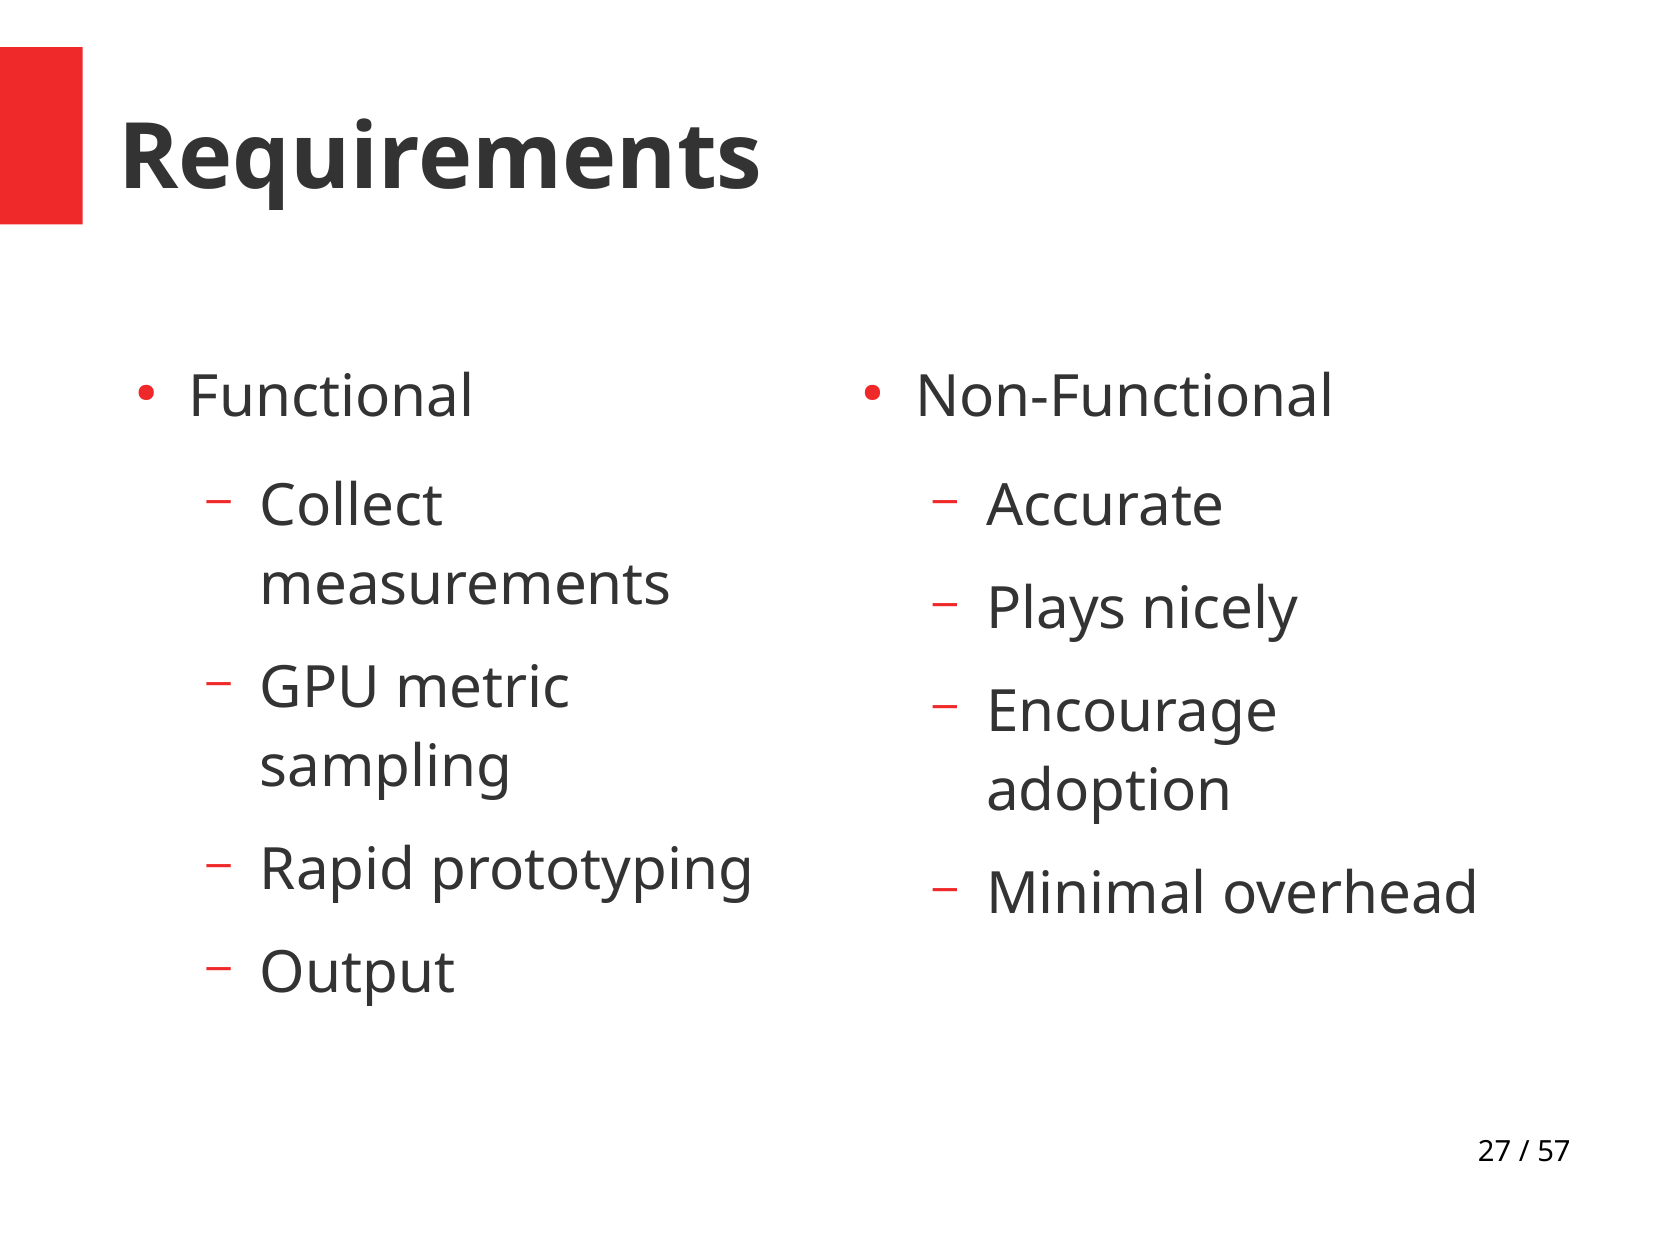

# Requirements
Functional
Collect measurements
GPU metric sampling
Rapid prototyping
Output
Non-Functional
Accurate
Plays nicely
Encourage adoption
Minimal overhead
27